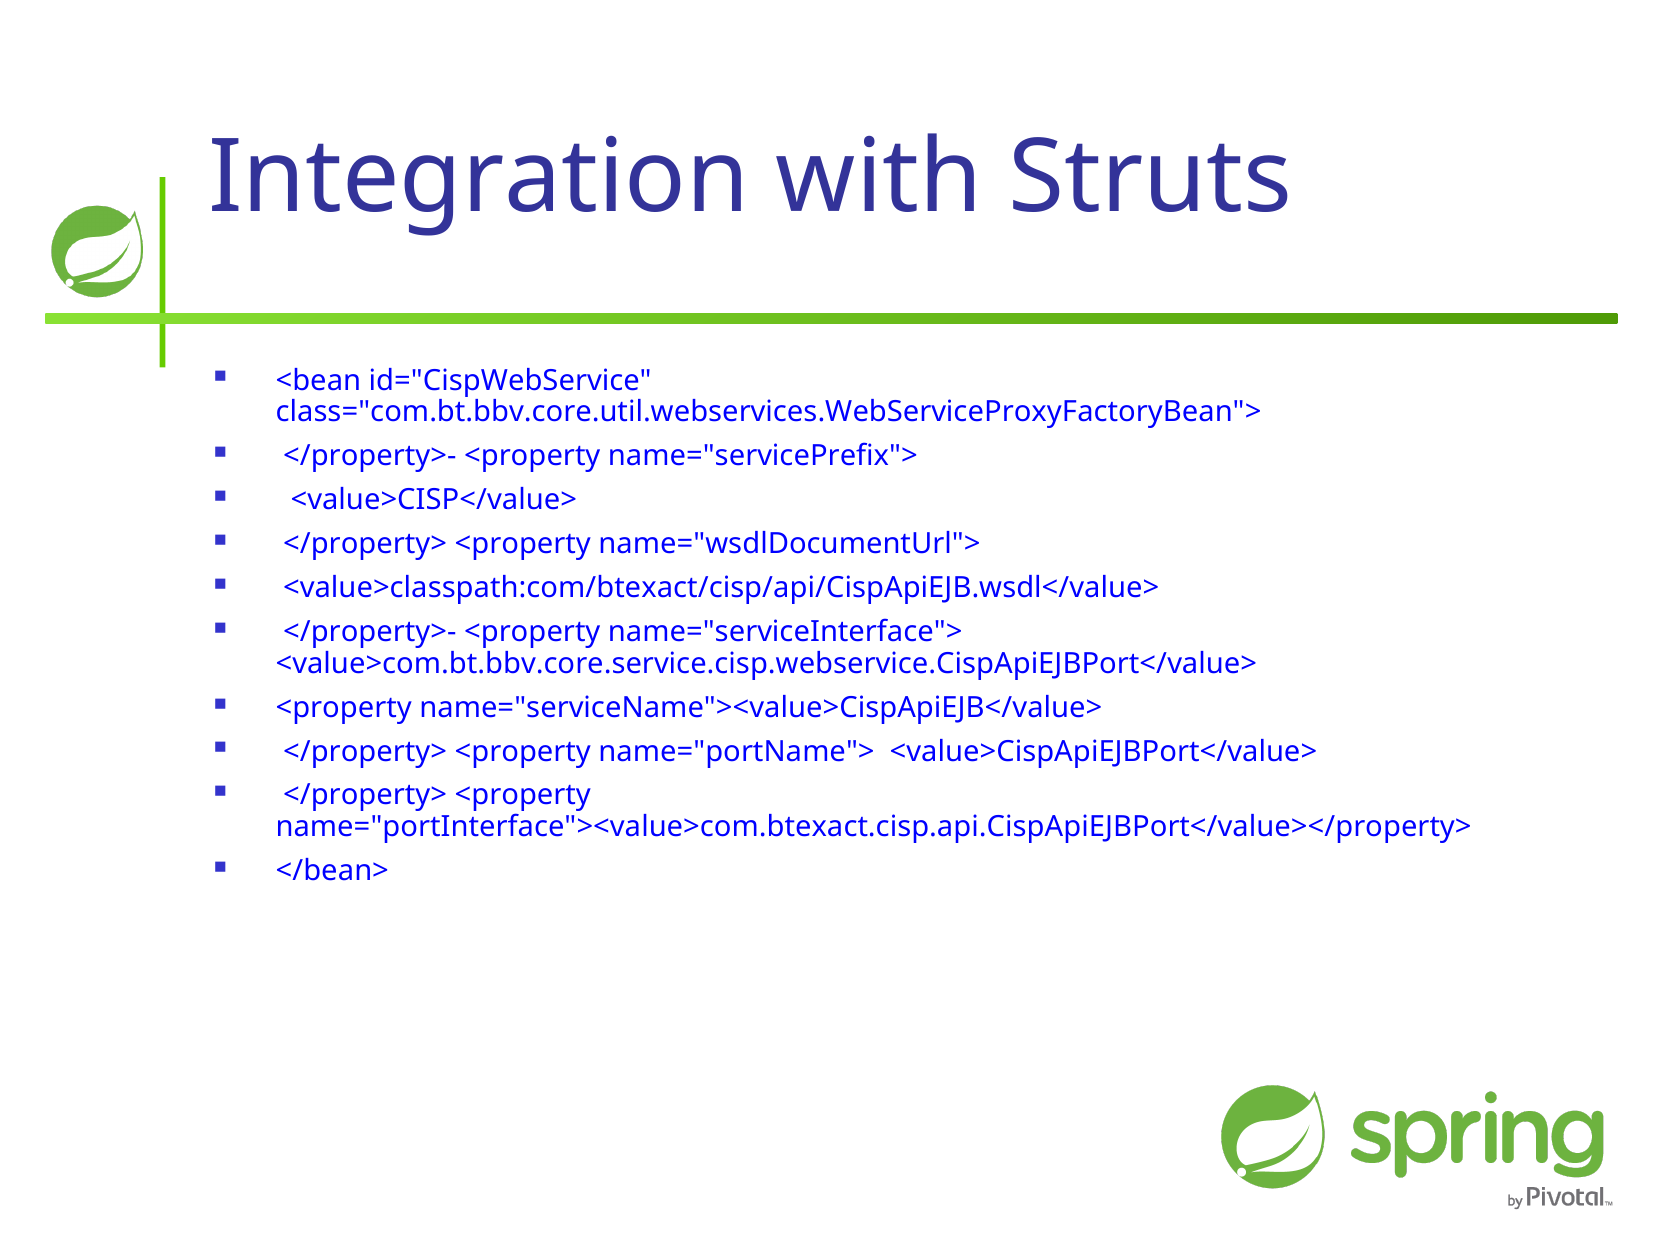

# Integration with Struts
<bean id="CispWebService" class="com.bt.bbv.core.util.webservices.WebServiceProxyFactoryBean">
 </property>- <property name="servicePrefix">
  <value>CISP</value>
 </property> <property name="wsdlDocumentUrl">
 <value>classpath:com/btexact/cisp/api/CispApiEJB.wsdl</value>
 </property>- <property name="serviceInterface"> <value>com.bt.bbv.core.service.cisp.webservice.CispApiEJBPort</value>
<property name="serviceName"><value>CispApiEJB</value>
 </property> <property name="portName">  <value>CispApiEJBPort</value>
 </property> <property name="portInterface"><value>com.btexact.cisp.api.CispApiEJBPort</value></property>
</bean>